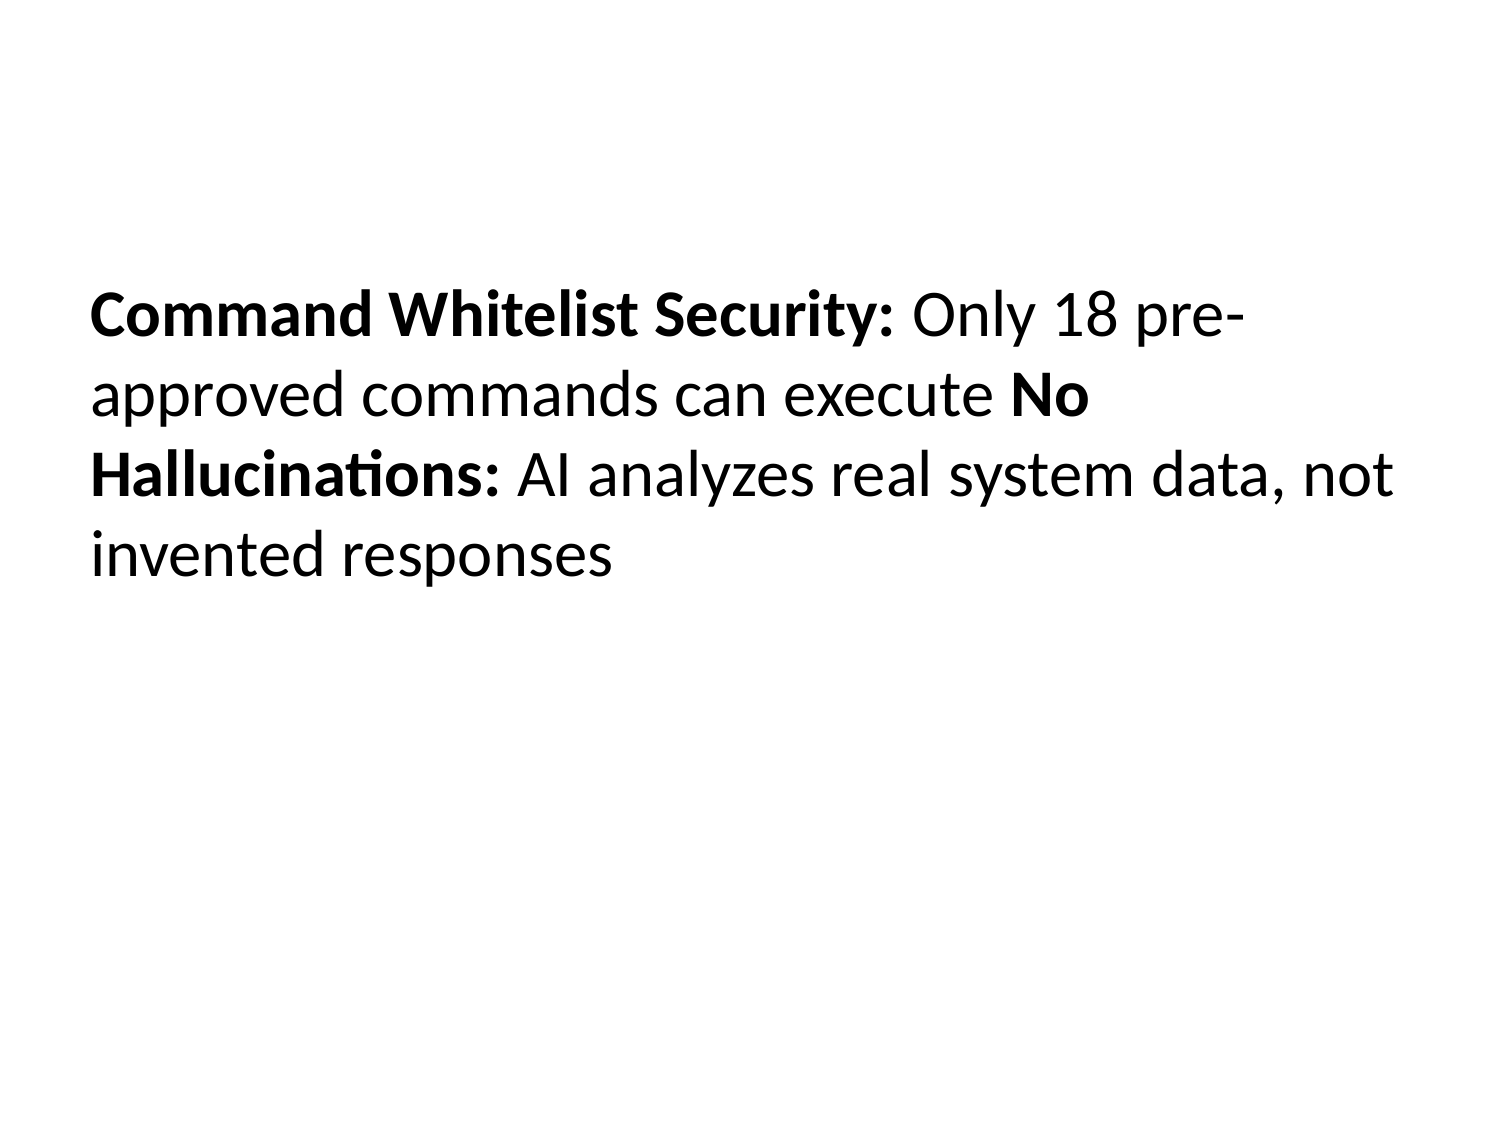

# Command Whitelist Security: Only 18 pre-approved commands can execute No Hallucinations: AI analyzes real system data, not invented responses